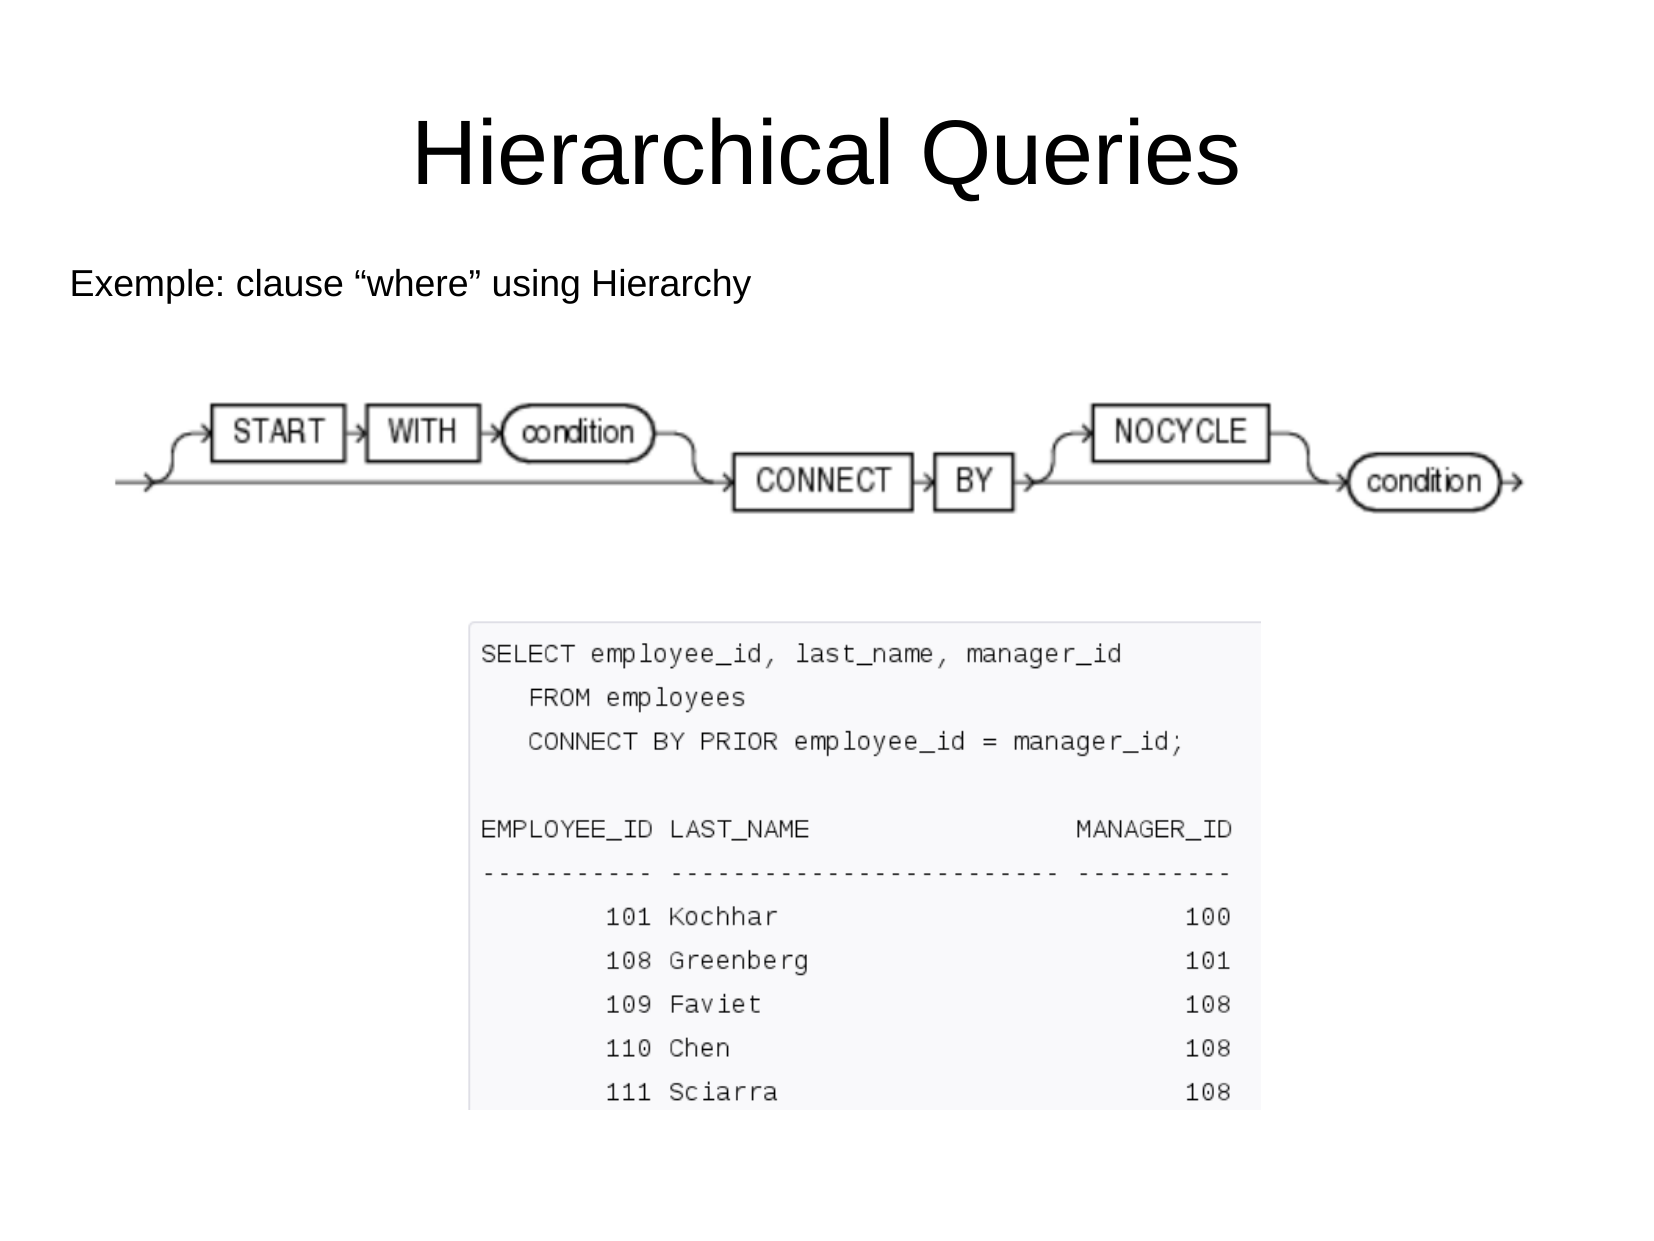

# Hierarchical Queries
Exemple: clause “where” using Hierarchy